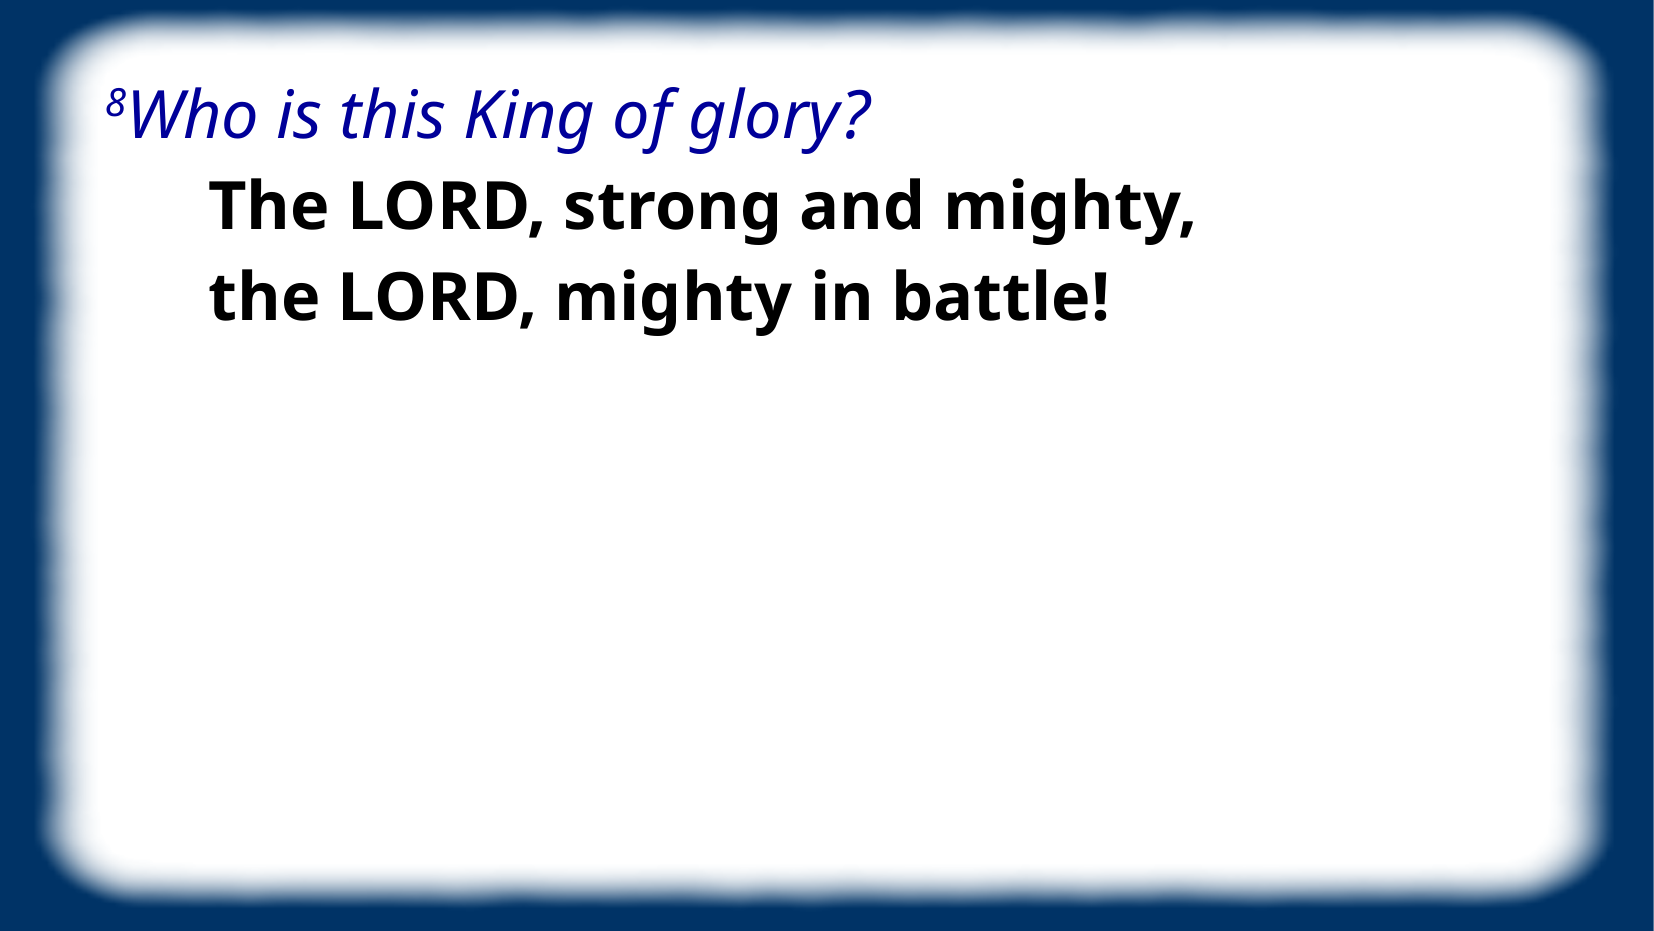

8Who is this King of glory?
 The LORD, strong and mighty,
 the LORD, mighty in battle!